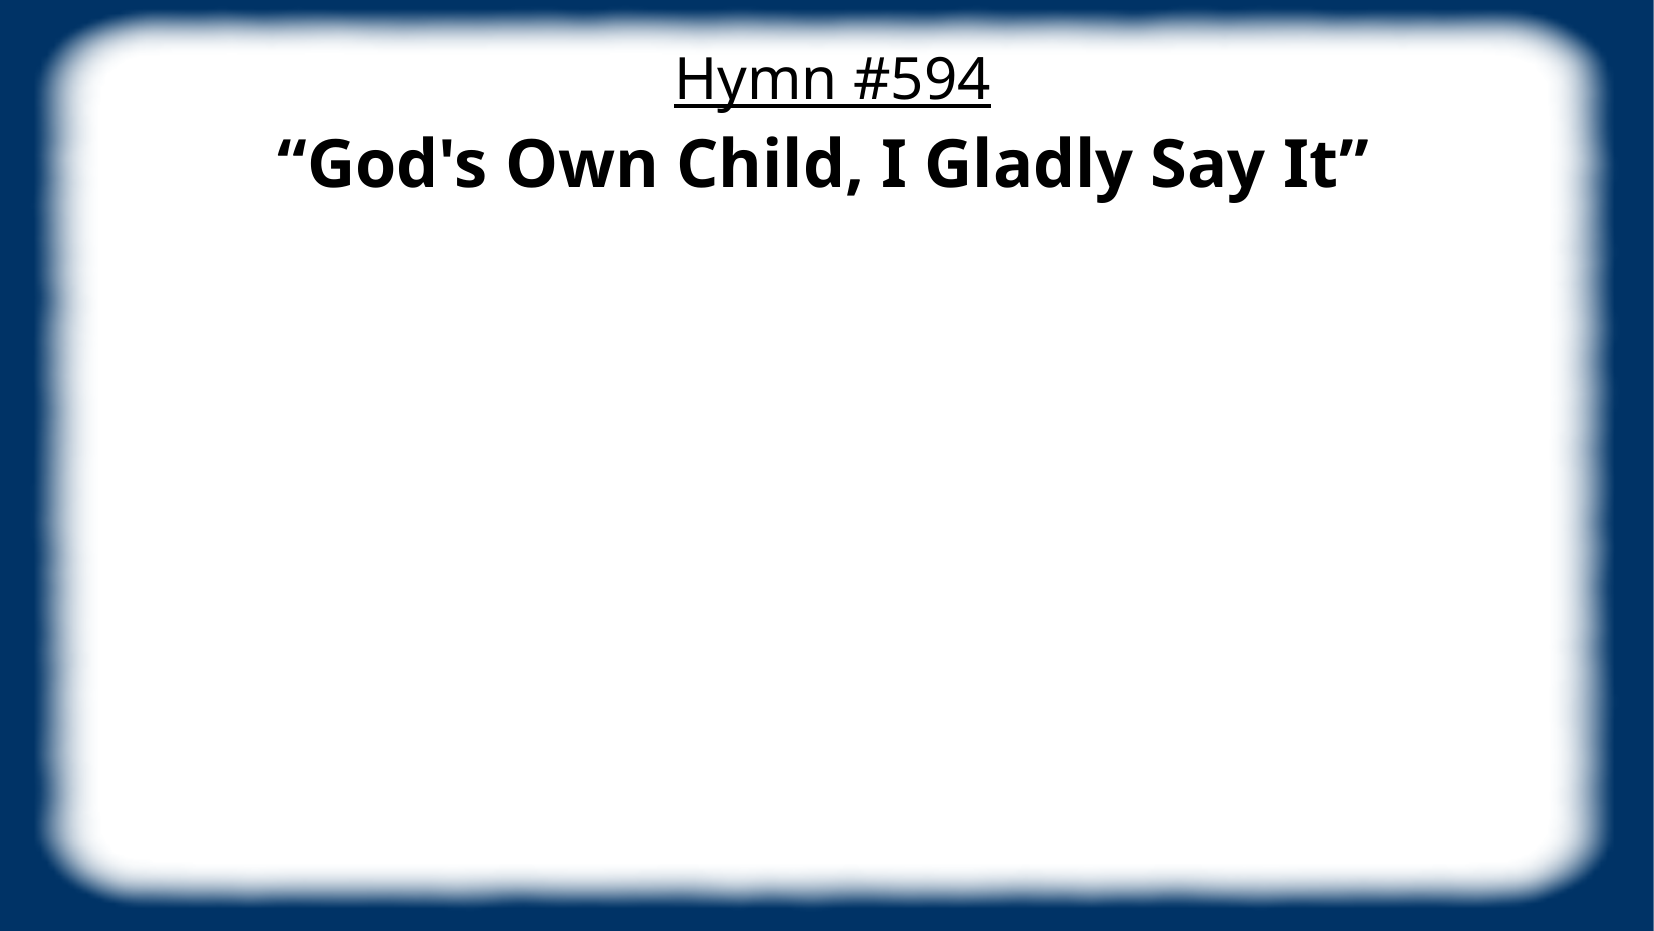

Hymn #594
“God's Own Child, I Gladly Say It”